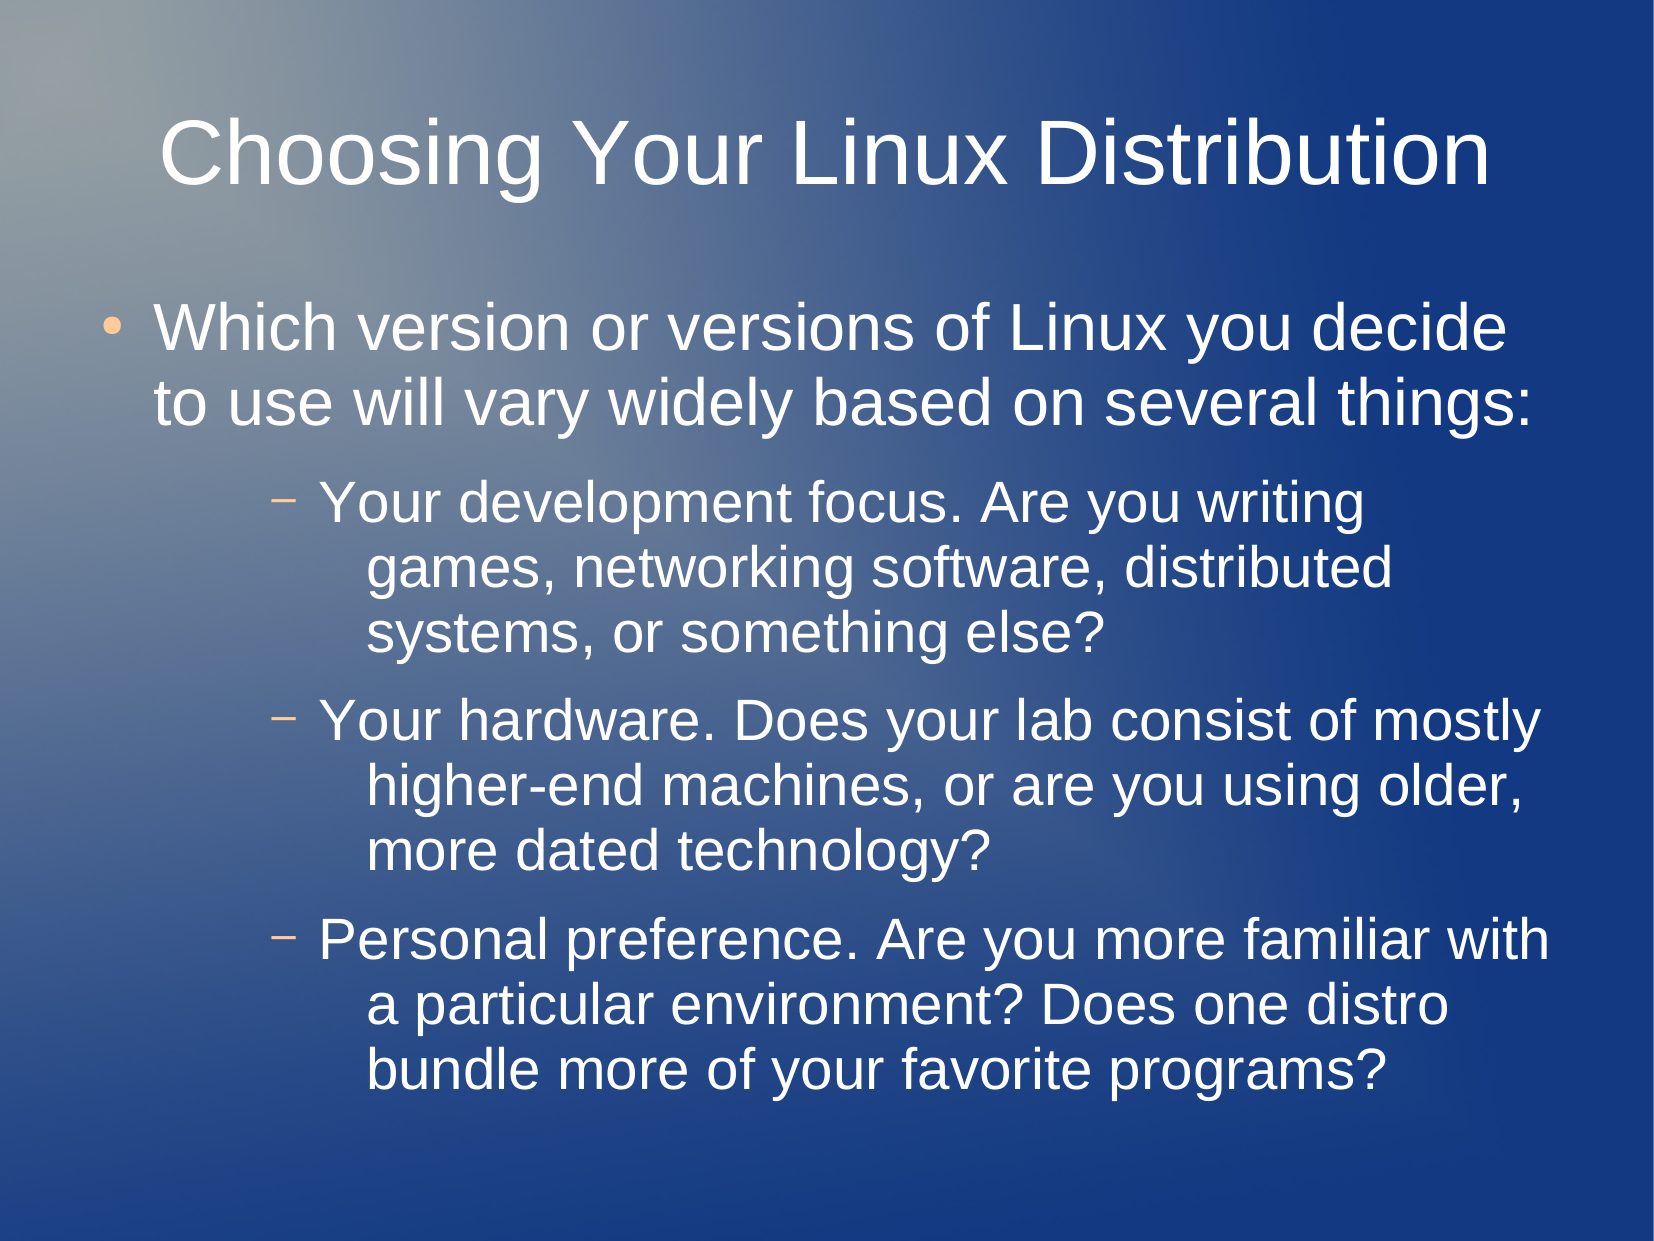

# Choosing Your Linux Distribution
Which version or versions of Linux you decide to use will vary widely based on several things:
Your development focus. Are you writing games, networking software, distributed systems, or something else?
Your hardware. Does your lab consist of mostly higher-end machines, or are you using older, more dated technology?
Personal preference. Are you more familiar with a particular environment? Does one distro bundle more of your favorite programs?